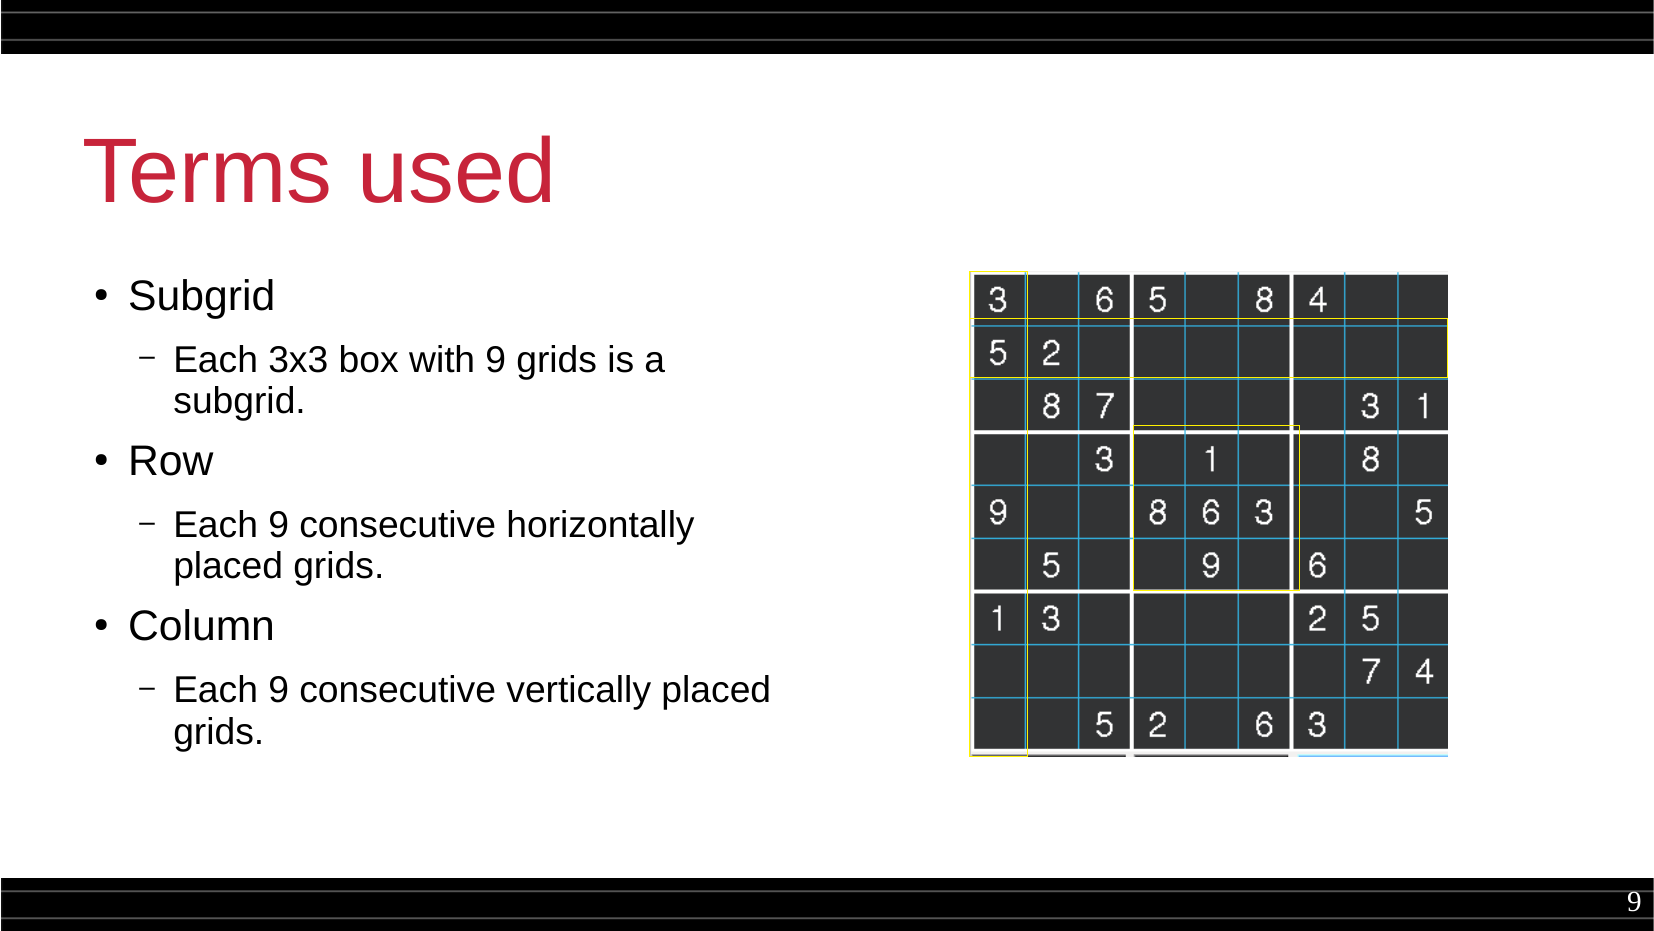

# Terms used
Subgrid
Each 3x3 box with 9 grids is a subgrid.
Row
Each 9 consecutive horizontally placed grids.
Column
Each 9 consecutive vertically placed grids.